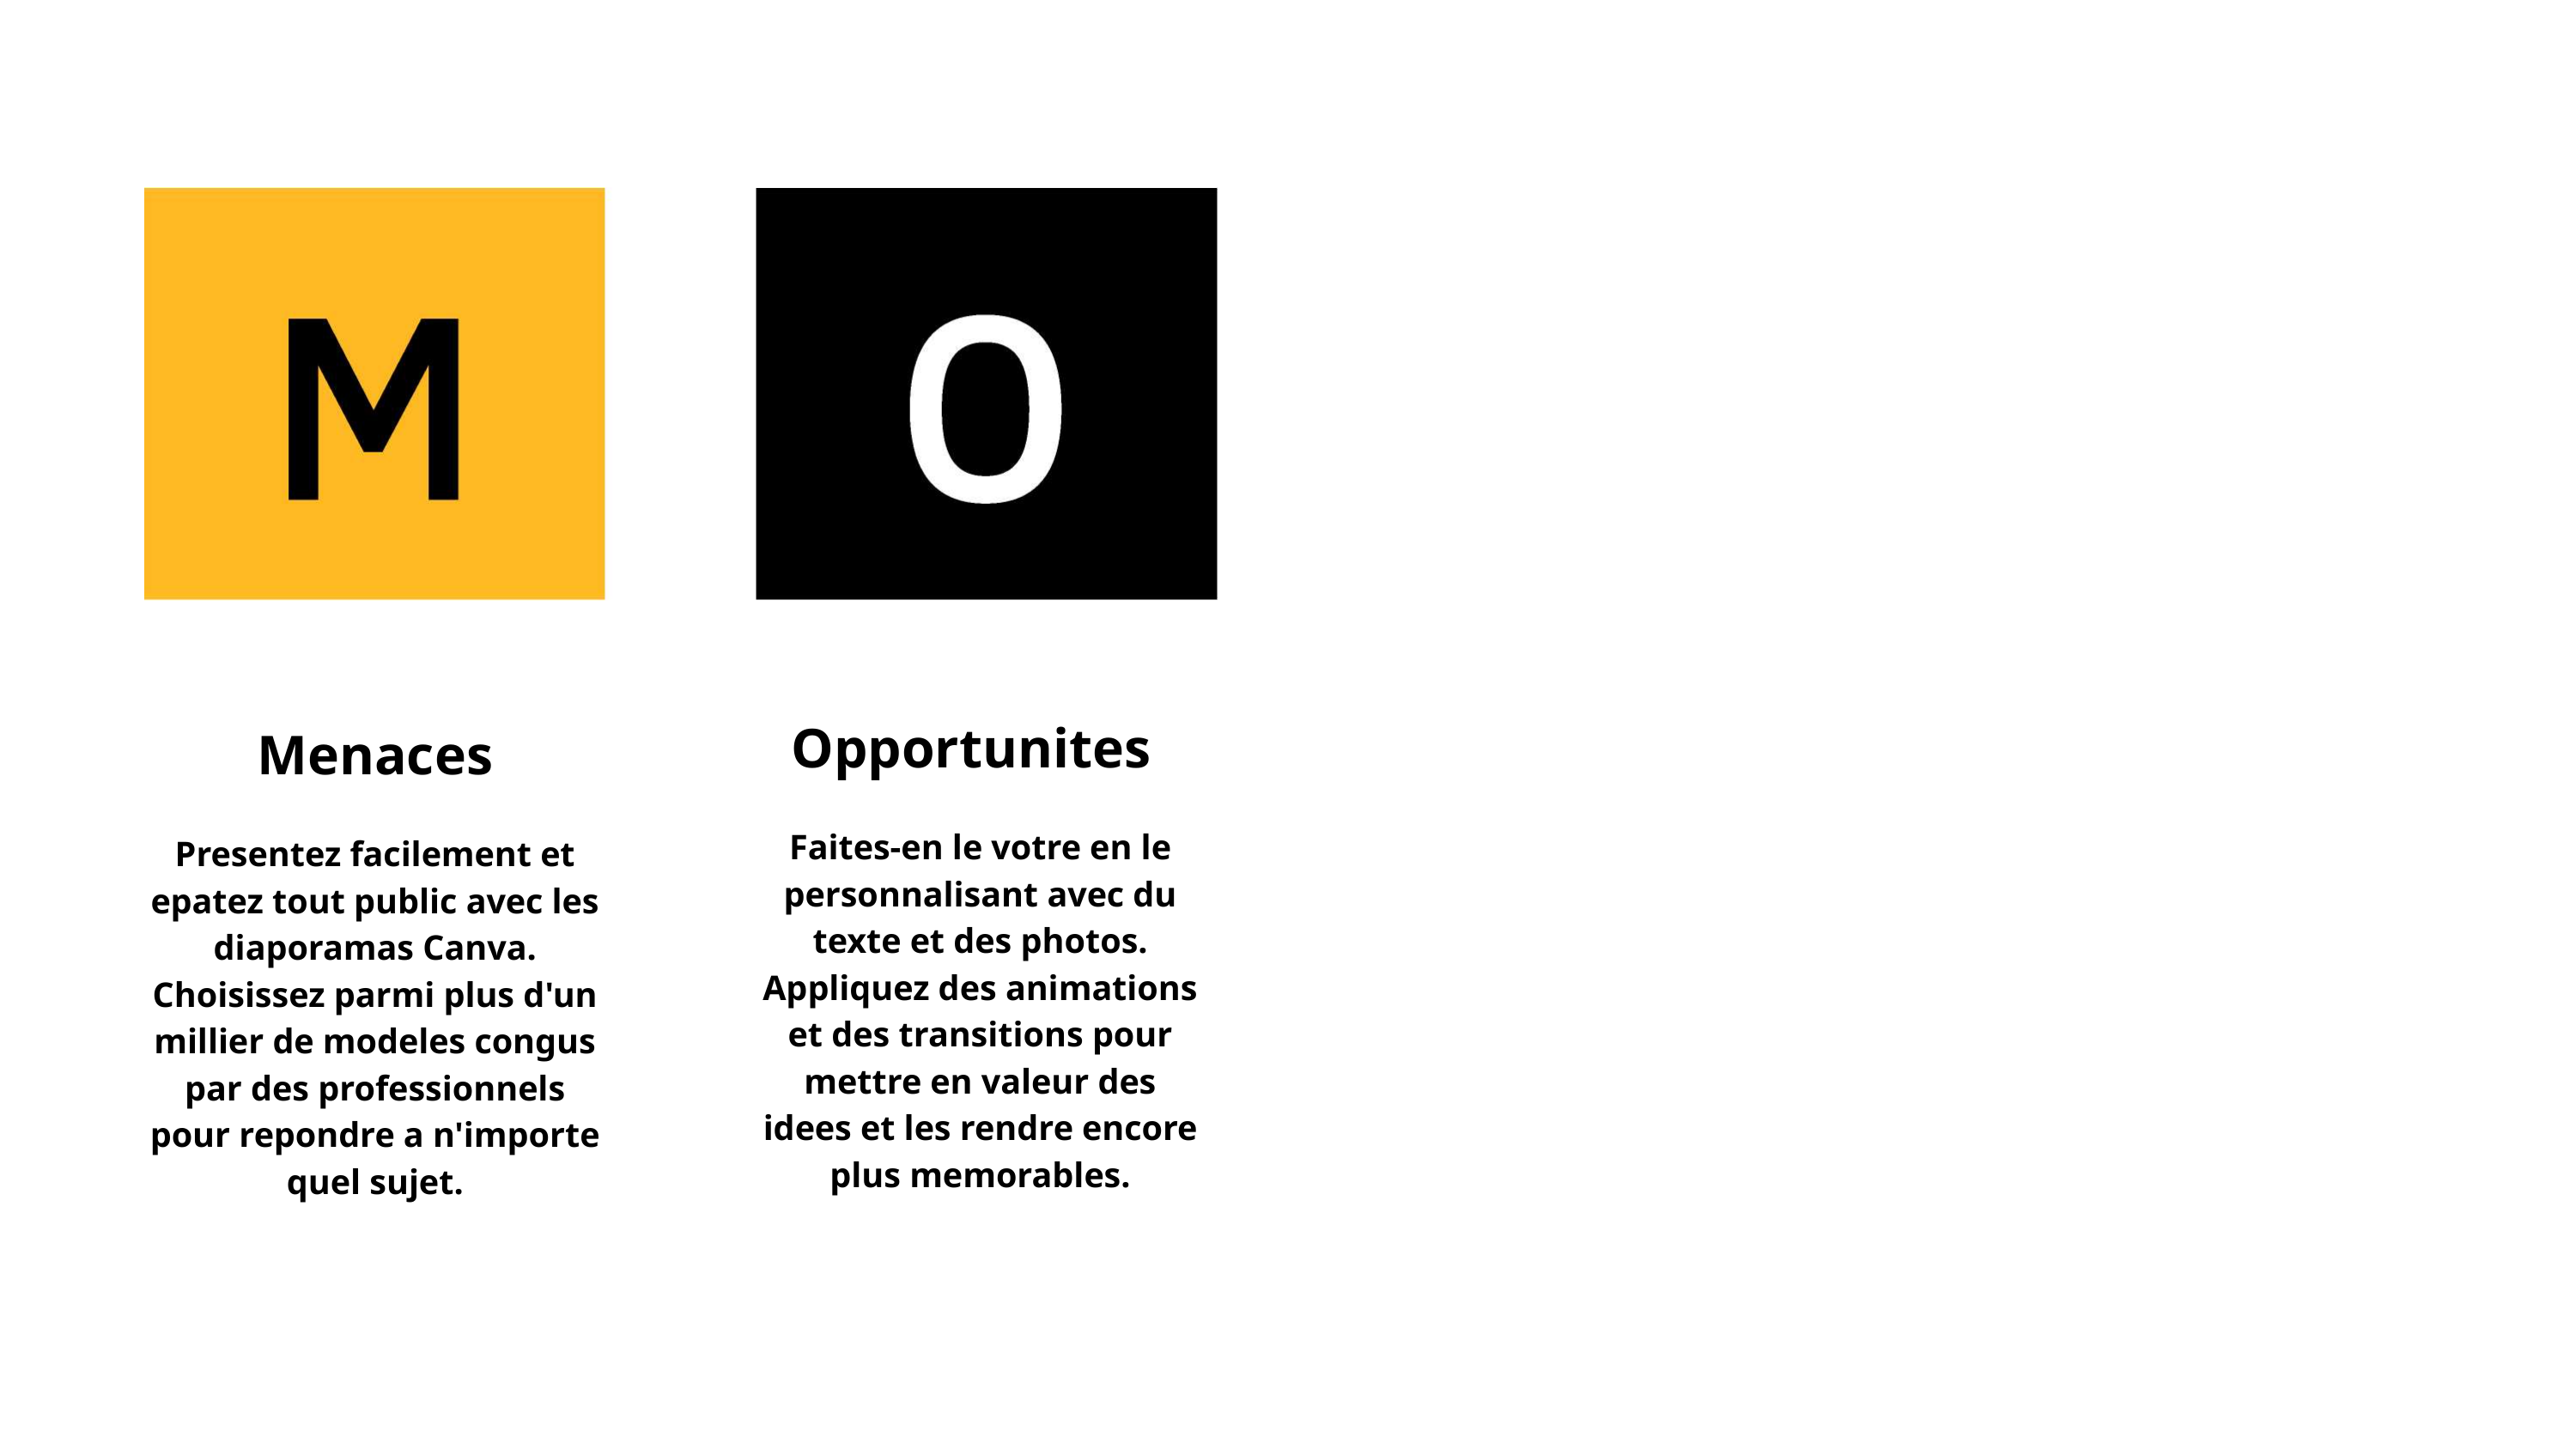

Opportunites
Faites-en le votre en le personnalisant avec du texte et des photos. Appliquez des animations et des transitions pour mettre en valeur des idees et les rendre encore plus memorables.
Menaces
Presentez facilement et epatez tout public avec les diaporamas Canva. Choisissez parmi plus d'un millier de modeles congus par des professionnels pour repondre a n'importe quel sujet.